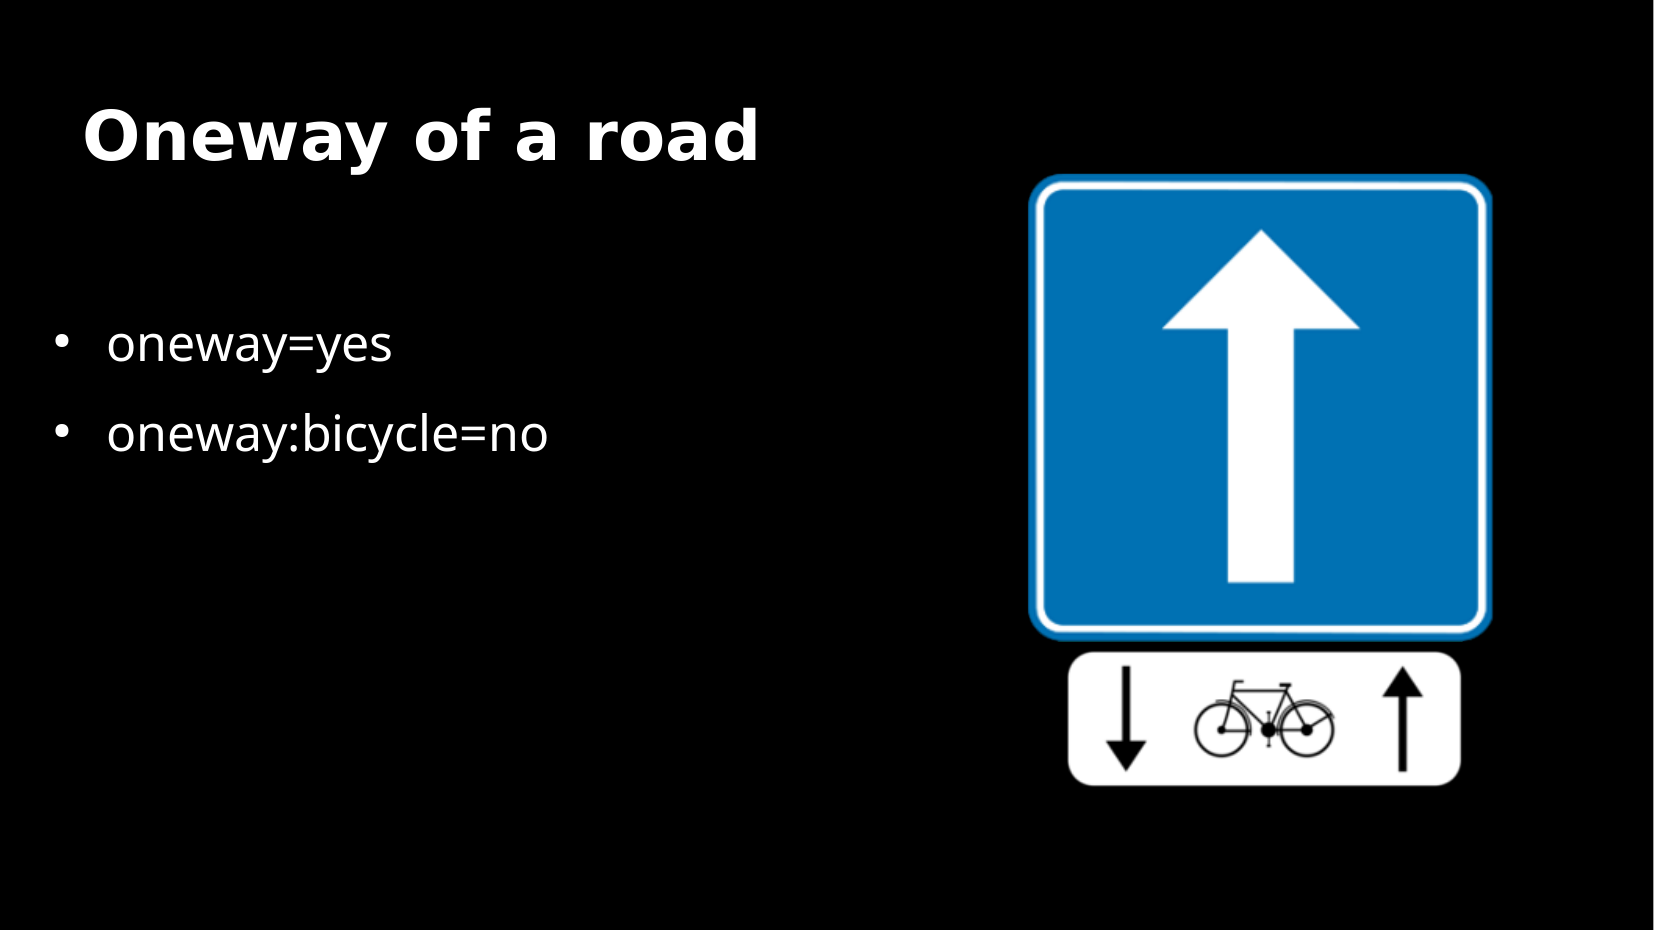

# Oneway of a road
oneway=yes
oneway:bicycle=no